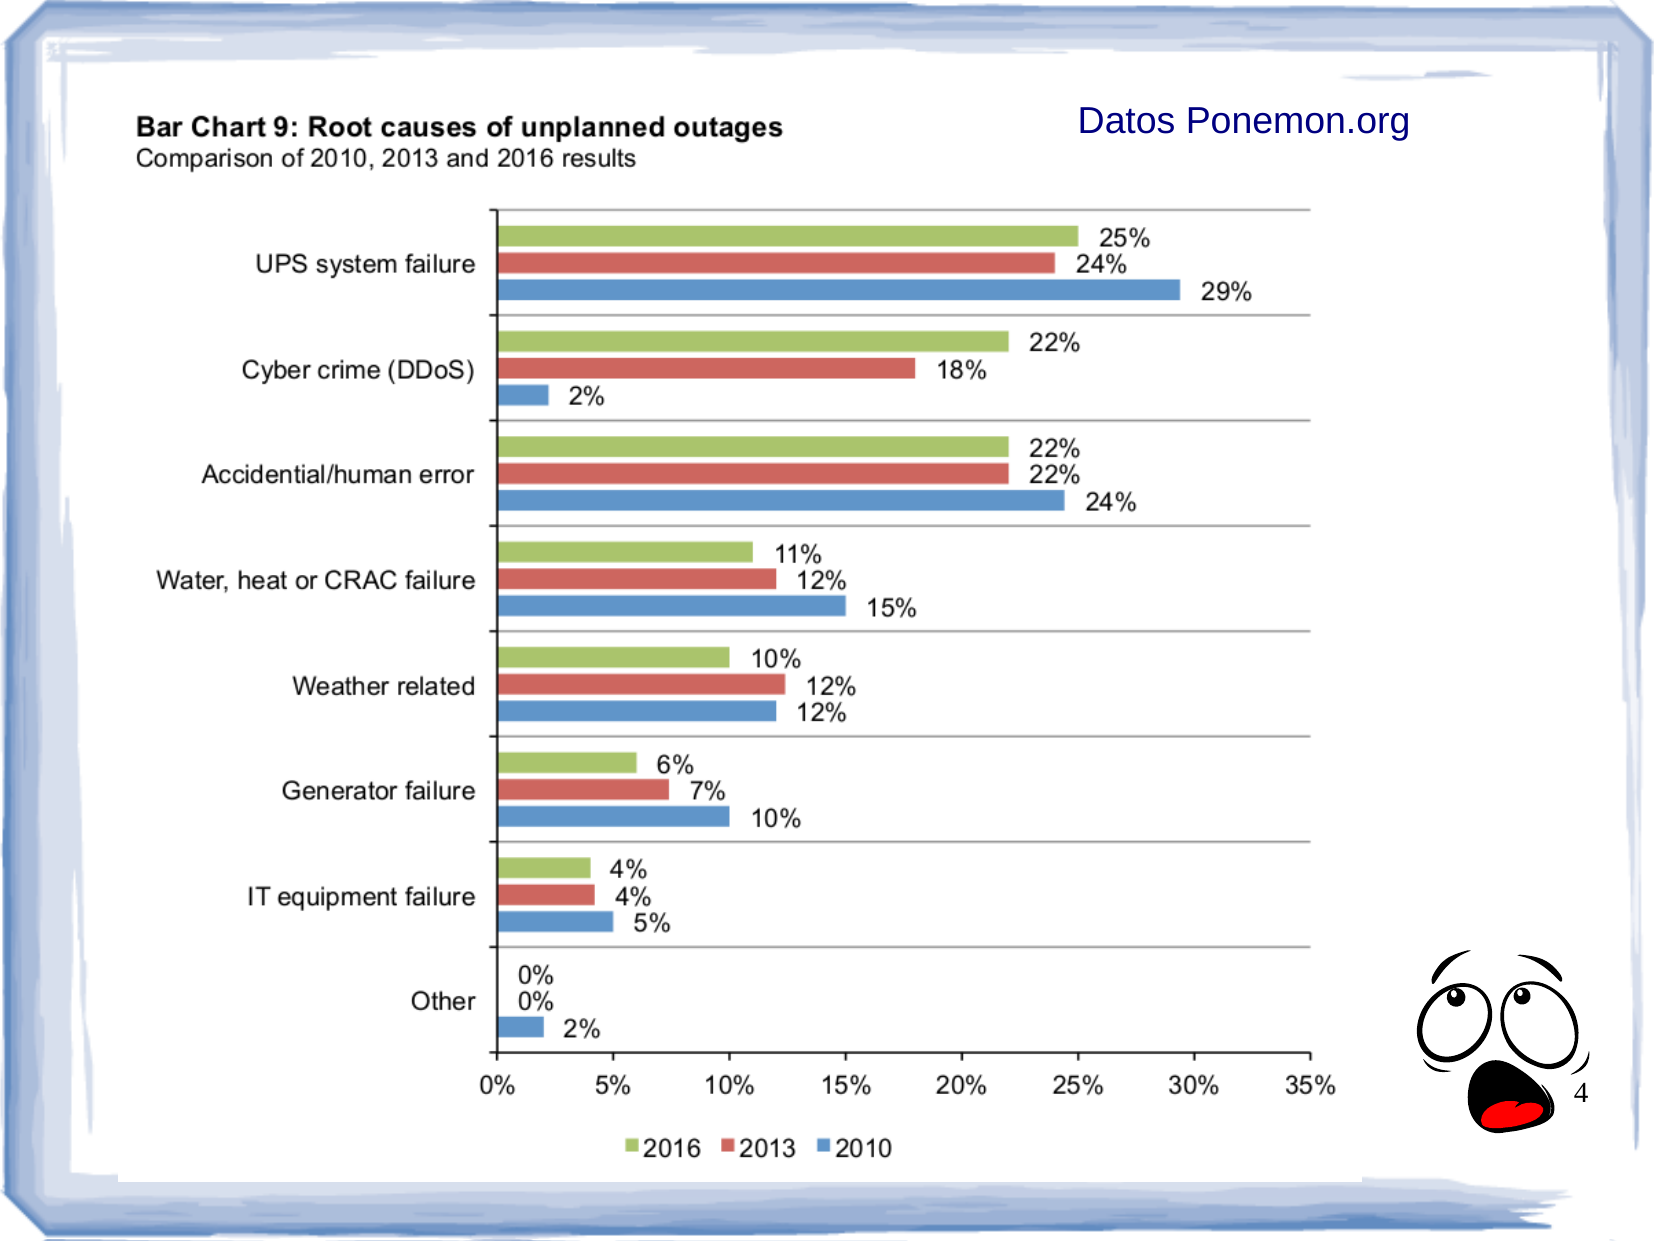

Datos Ponemon.org
¿Qué puede fallar?
Ing. Miriam Lechner - ASA 2020 - FAI
4